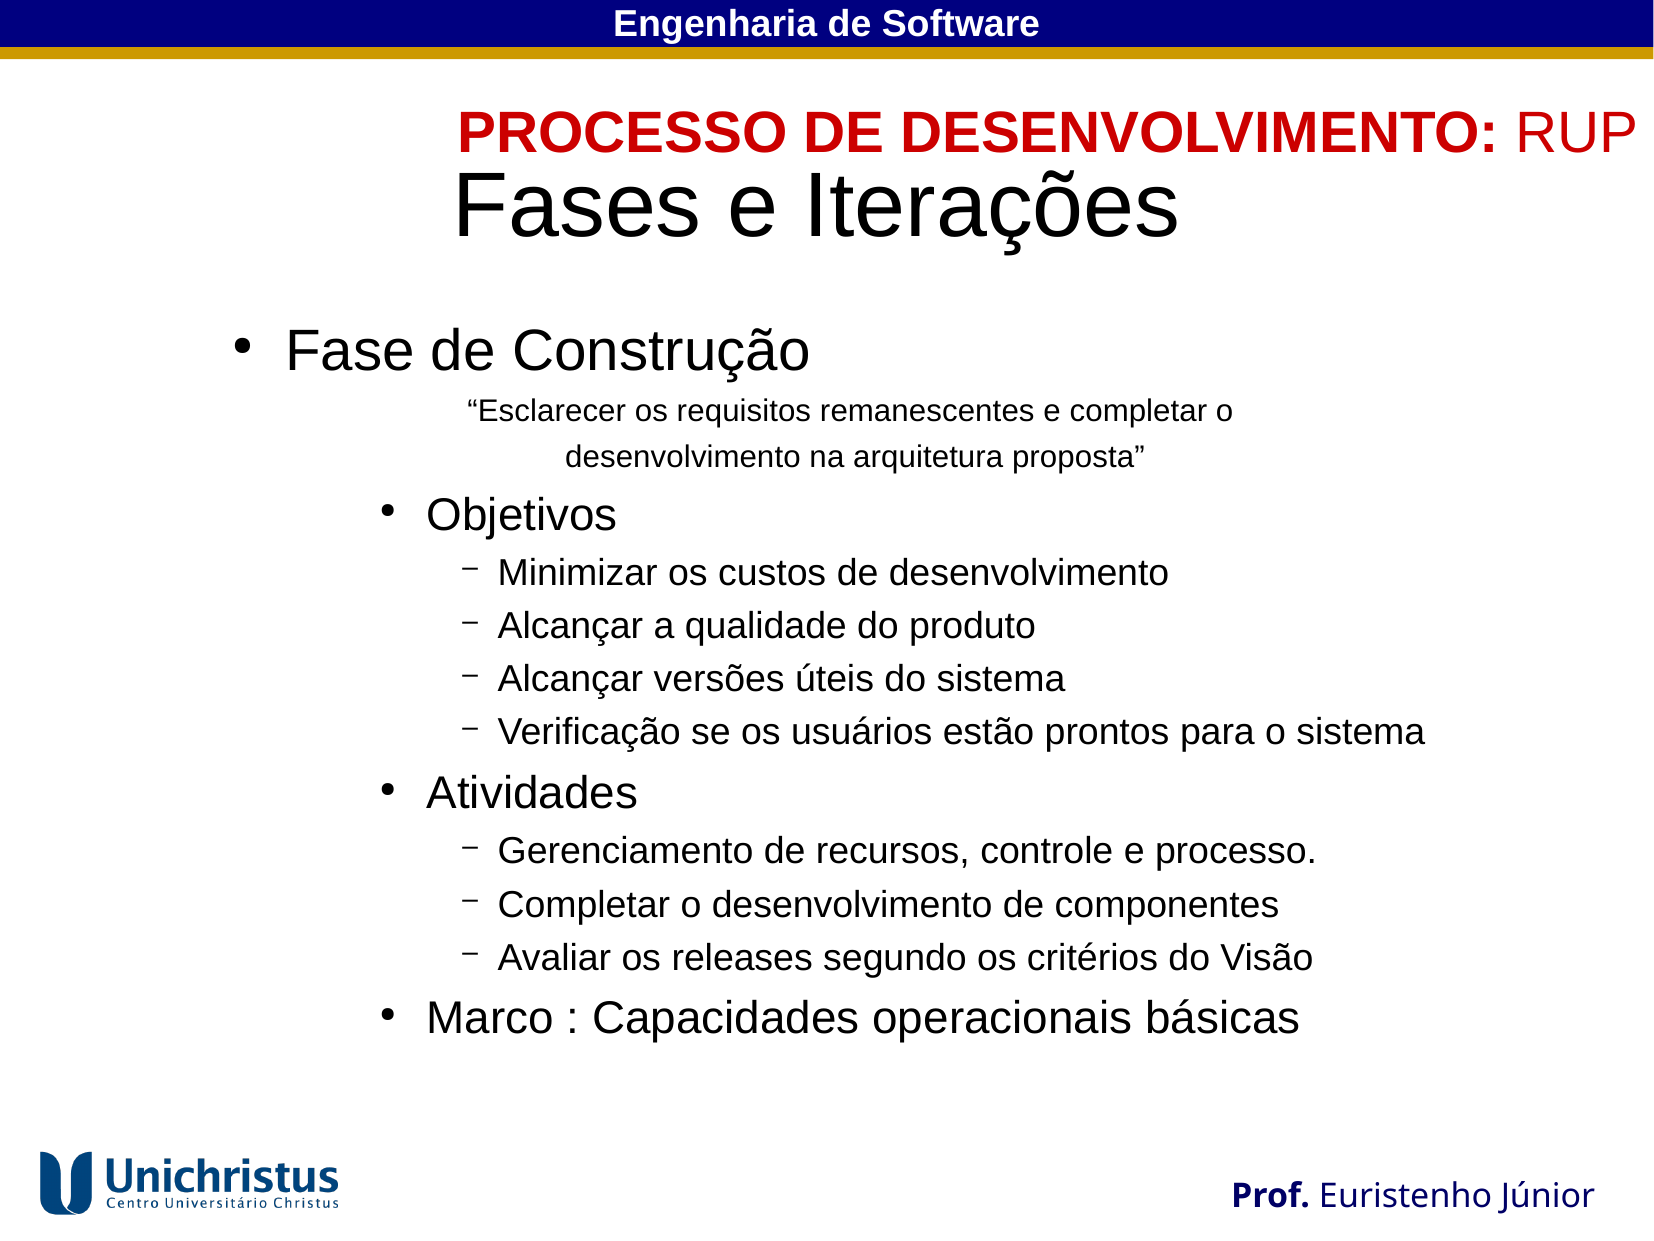

Engenharia de Software
PROCESSO DE DESENVOLVIMENTO: RUP
# Fases e Iterações
Fase de Construção
“Esclarecer os requisitos remanescentes e completar o
desenvolvimento na arquitetura proposta”
Objetivos
Minimizar os custos de desenvolvimento
Alcançar a qualidade do produto
Alcançar versões úteis do sistema
Verificação se os usuários estão prontos para o sistema
Atividades
Gerenciamento de recursos, controle e processo.
Completar o desenvolvimento de componentes
Avaliar os releases segundo os critérios do Visão
Marco : Capacidades operacionais básicas
Prof. Euristenho Júnior